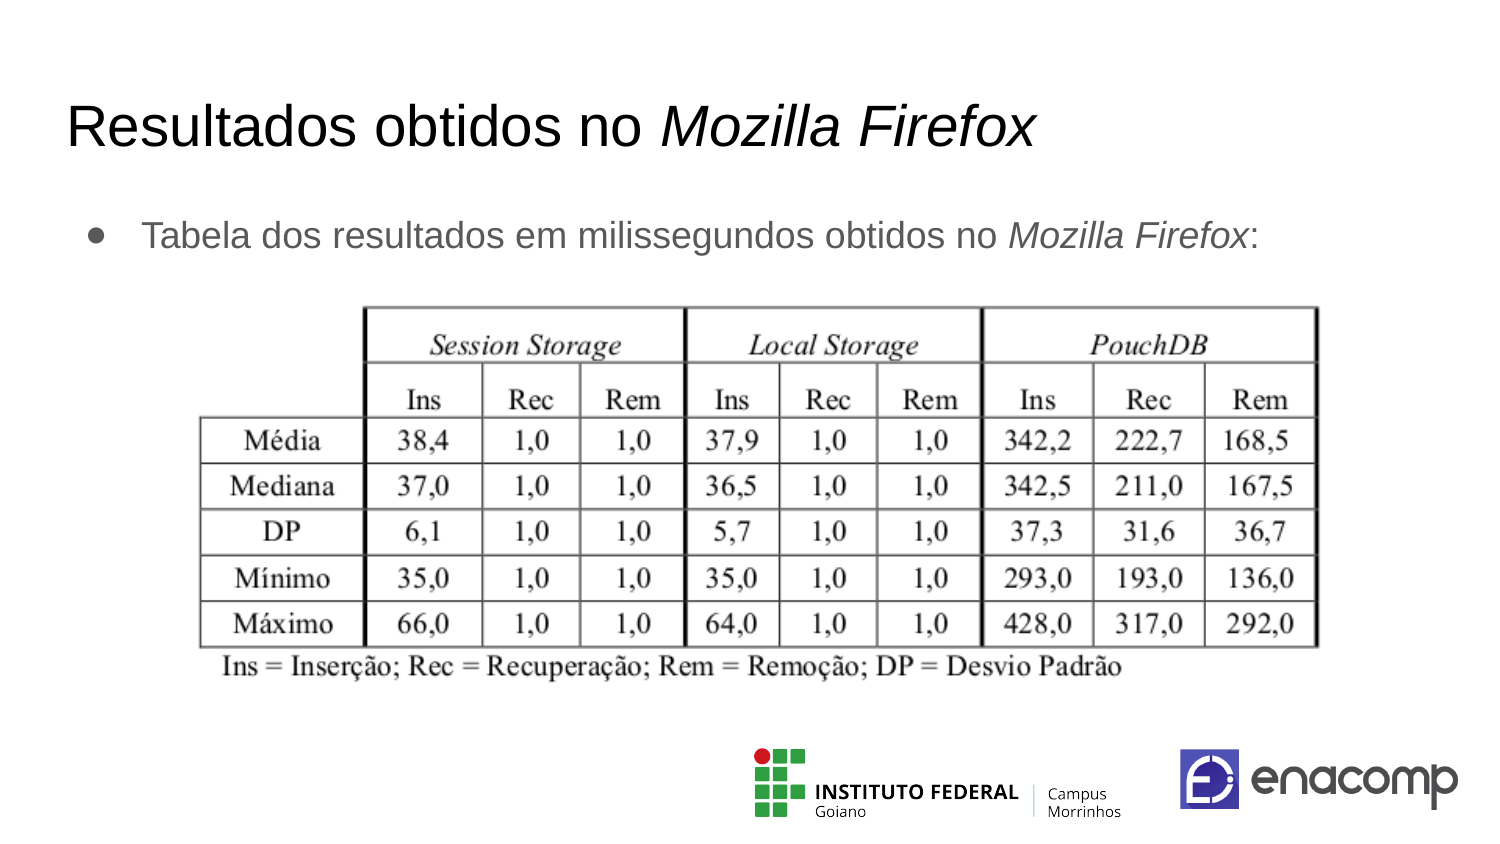

# Resultados obtidos no Mozilla Firefox
Tabela dos resultados em milissegundos obtidos no Mozilla Firefox: